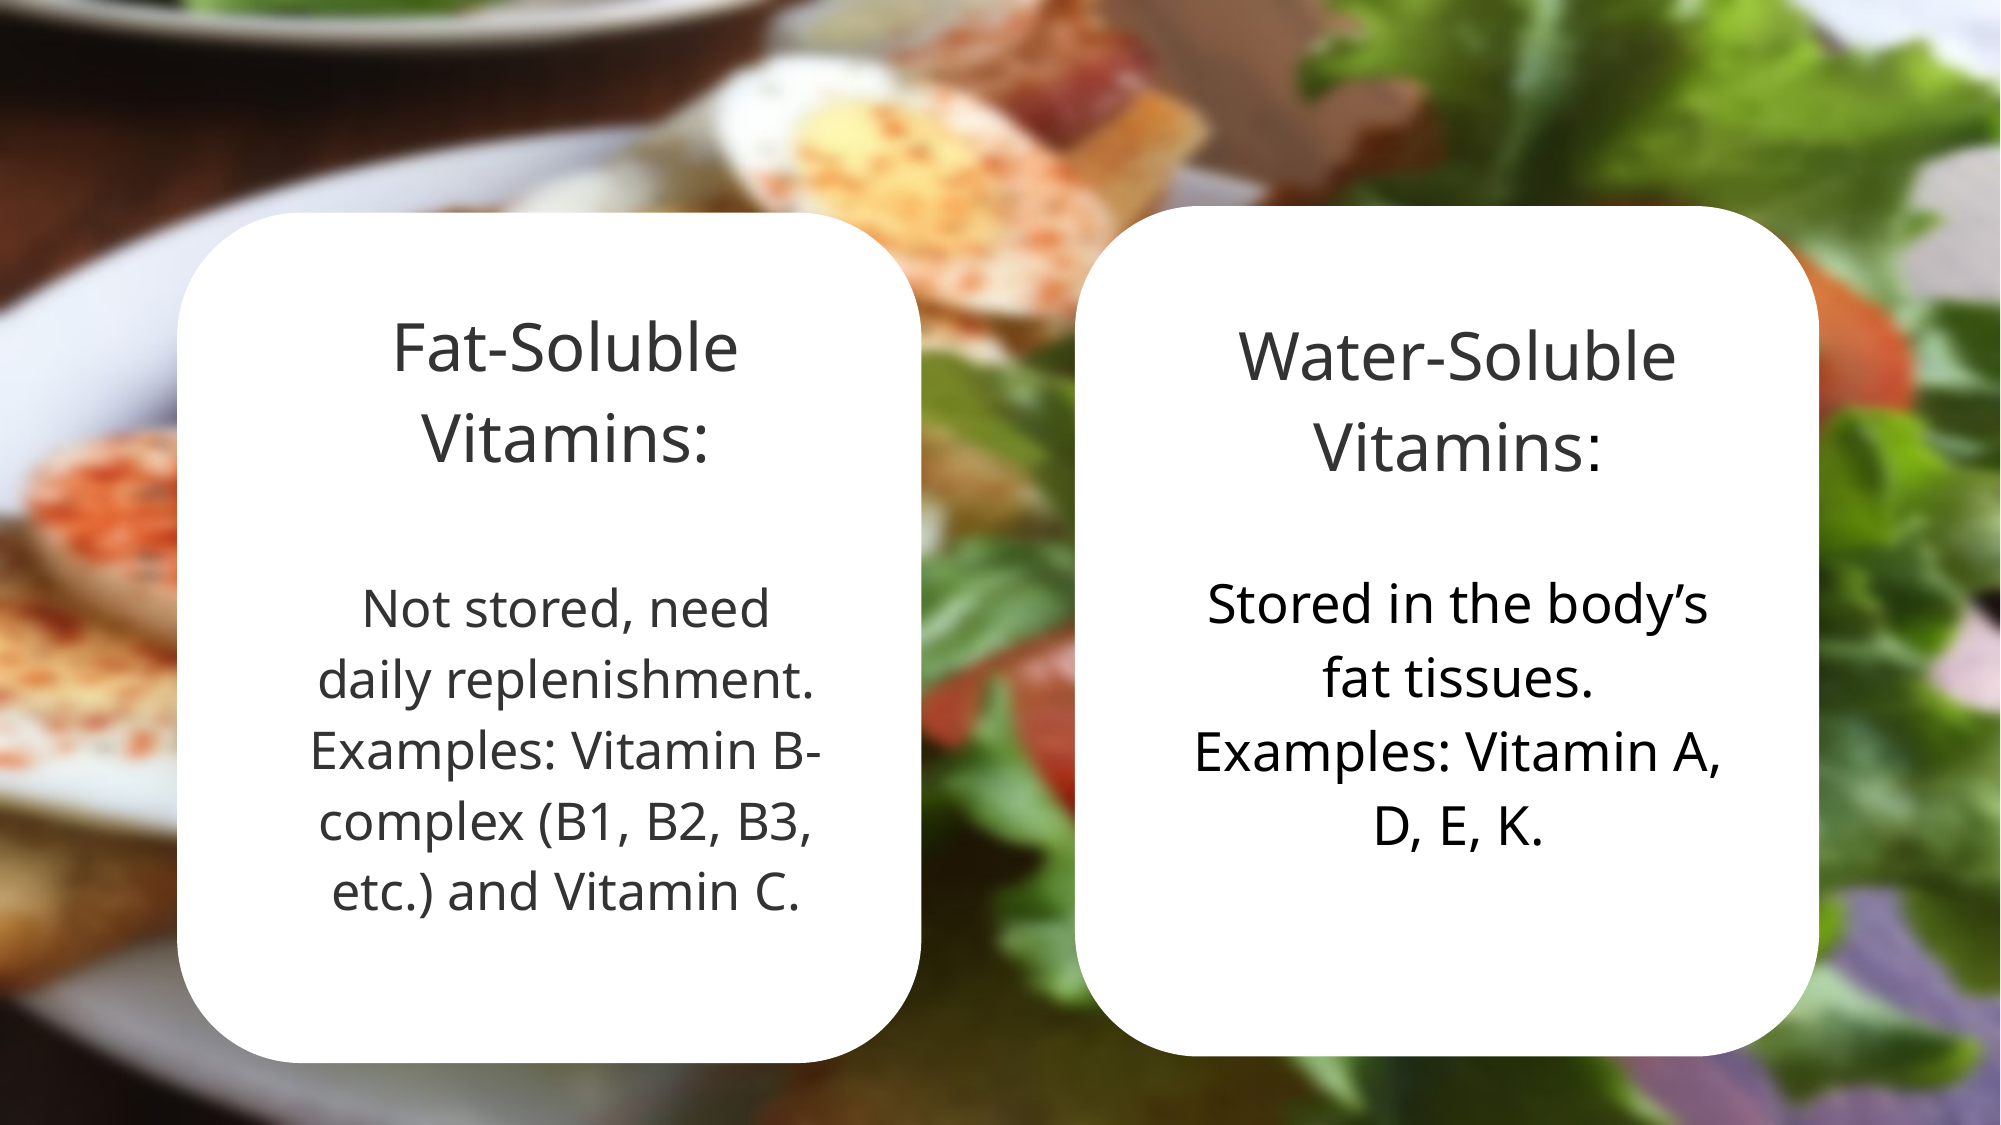

# Fat-Soluble Vitamins:
Not stored, need daily replenishment.
Examples: Vitamin B-complex (B1, B2, B3, etc.) and Vitamin C.
Water-Soluble Vitamins:
Stored in the body’s fat tissues.
Examples: Vitamin A, D, E, K.